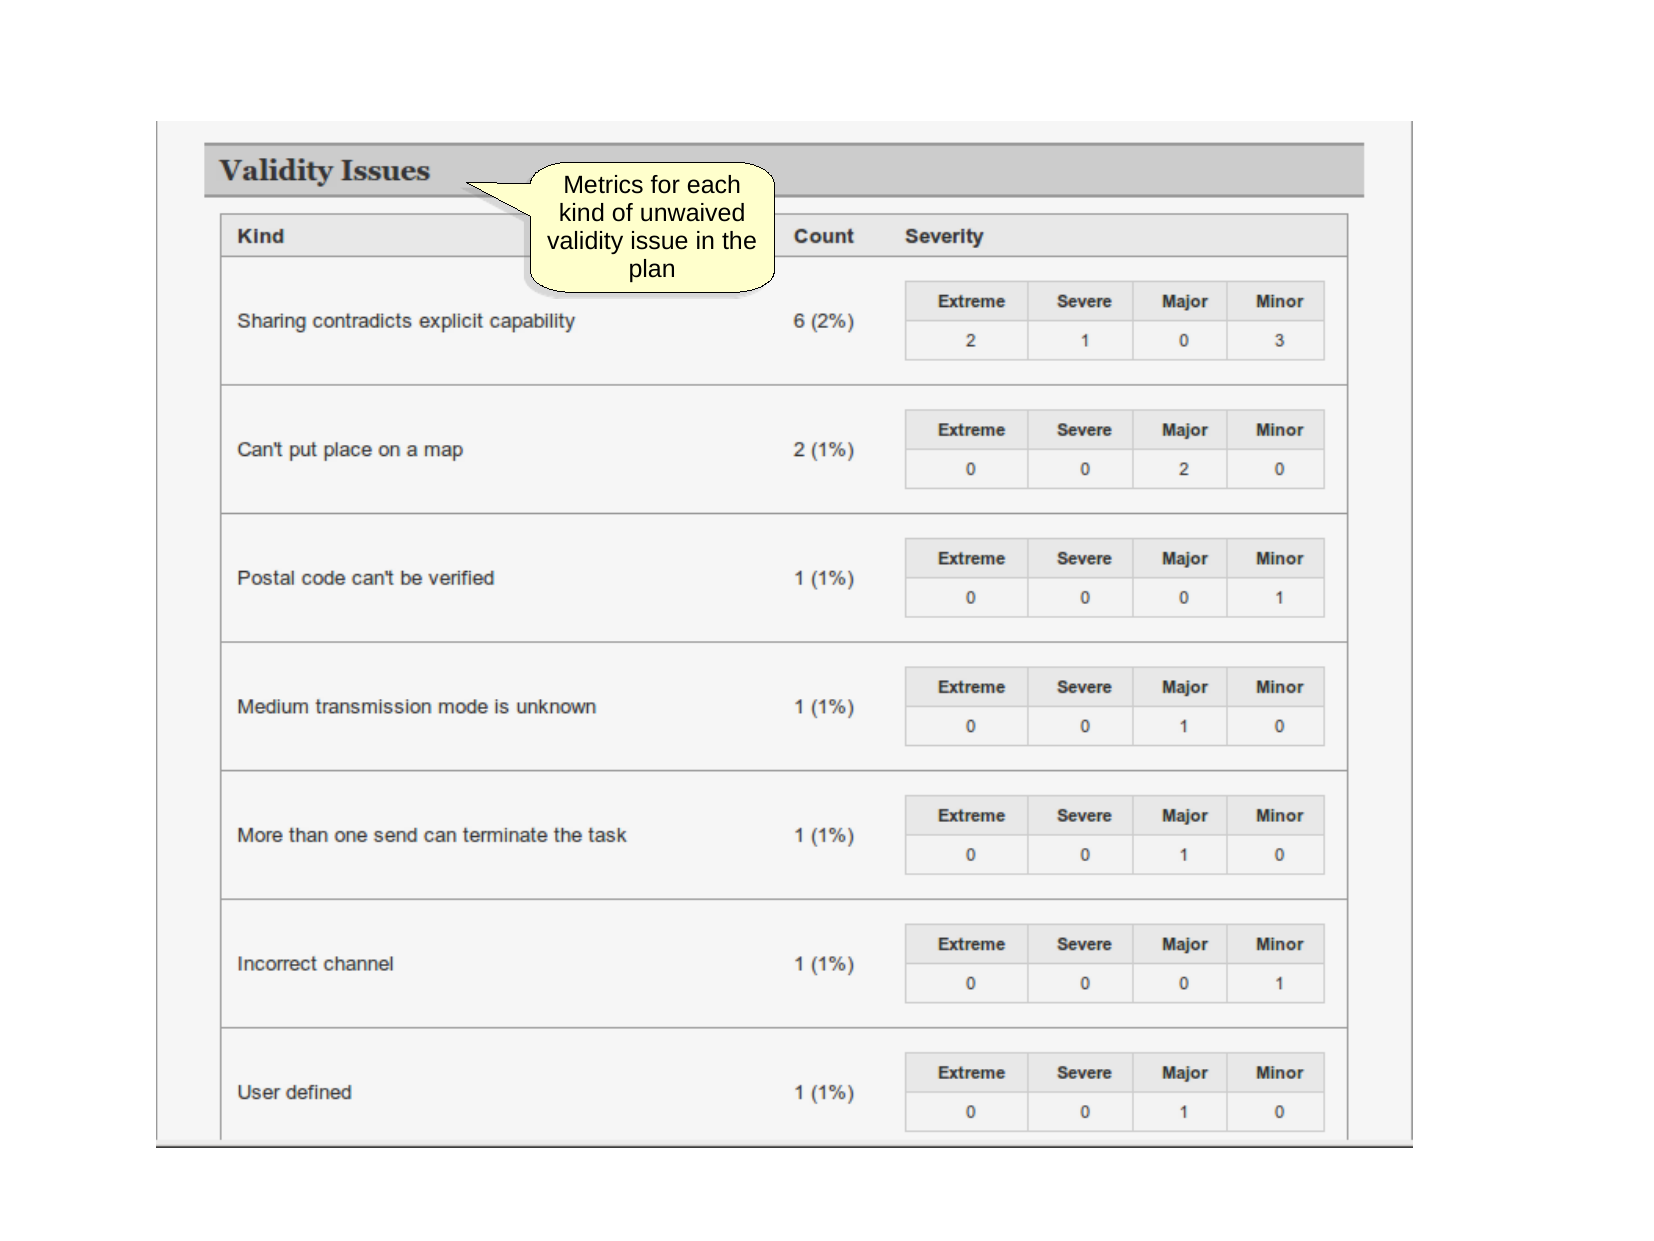

Metrics for each kind of unwaived validity issue in the plan